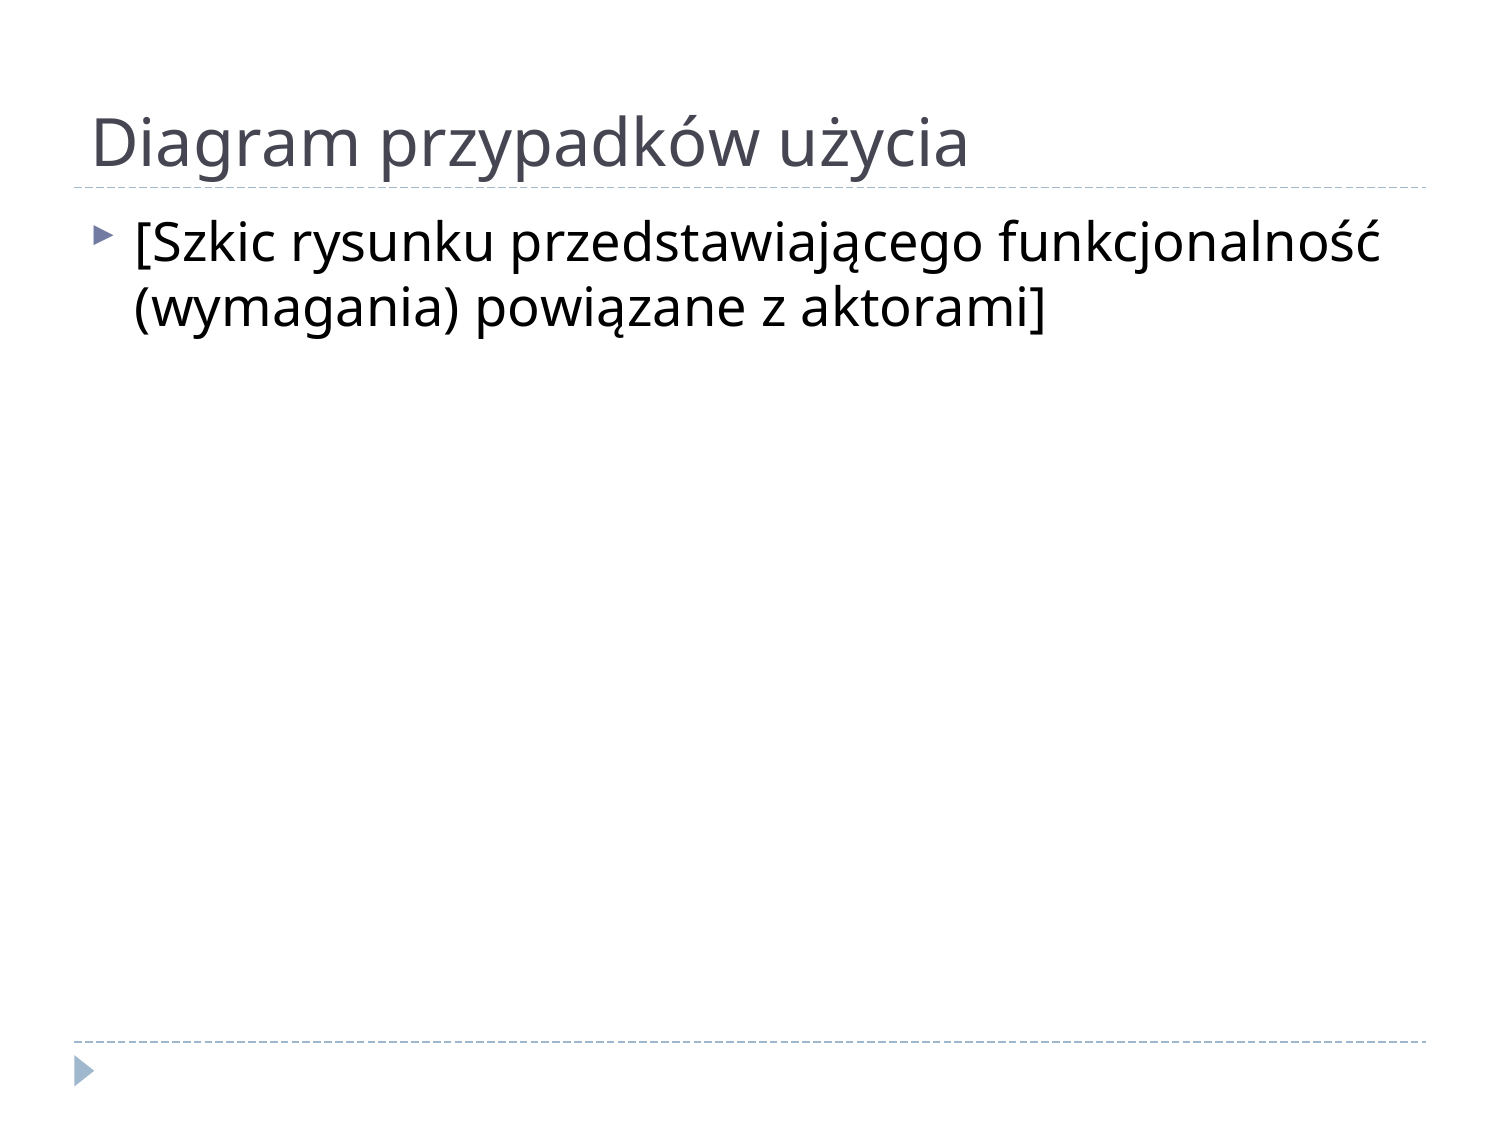

# Diagram przypadków użycia
[Szkic rysunku przedstawiającego funkcjonalność (wymagania) powiązane z aktorami]